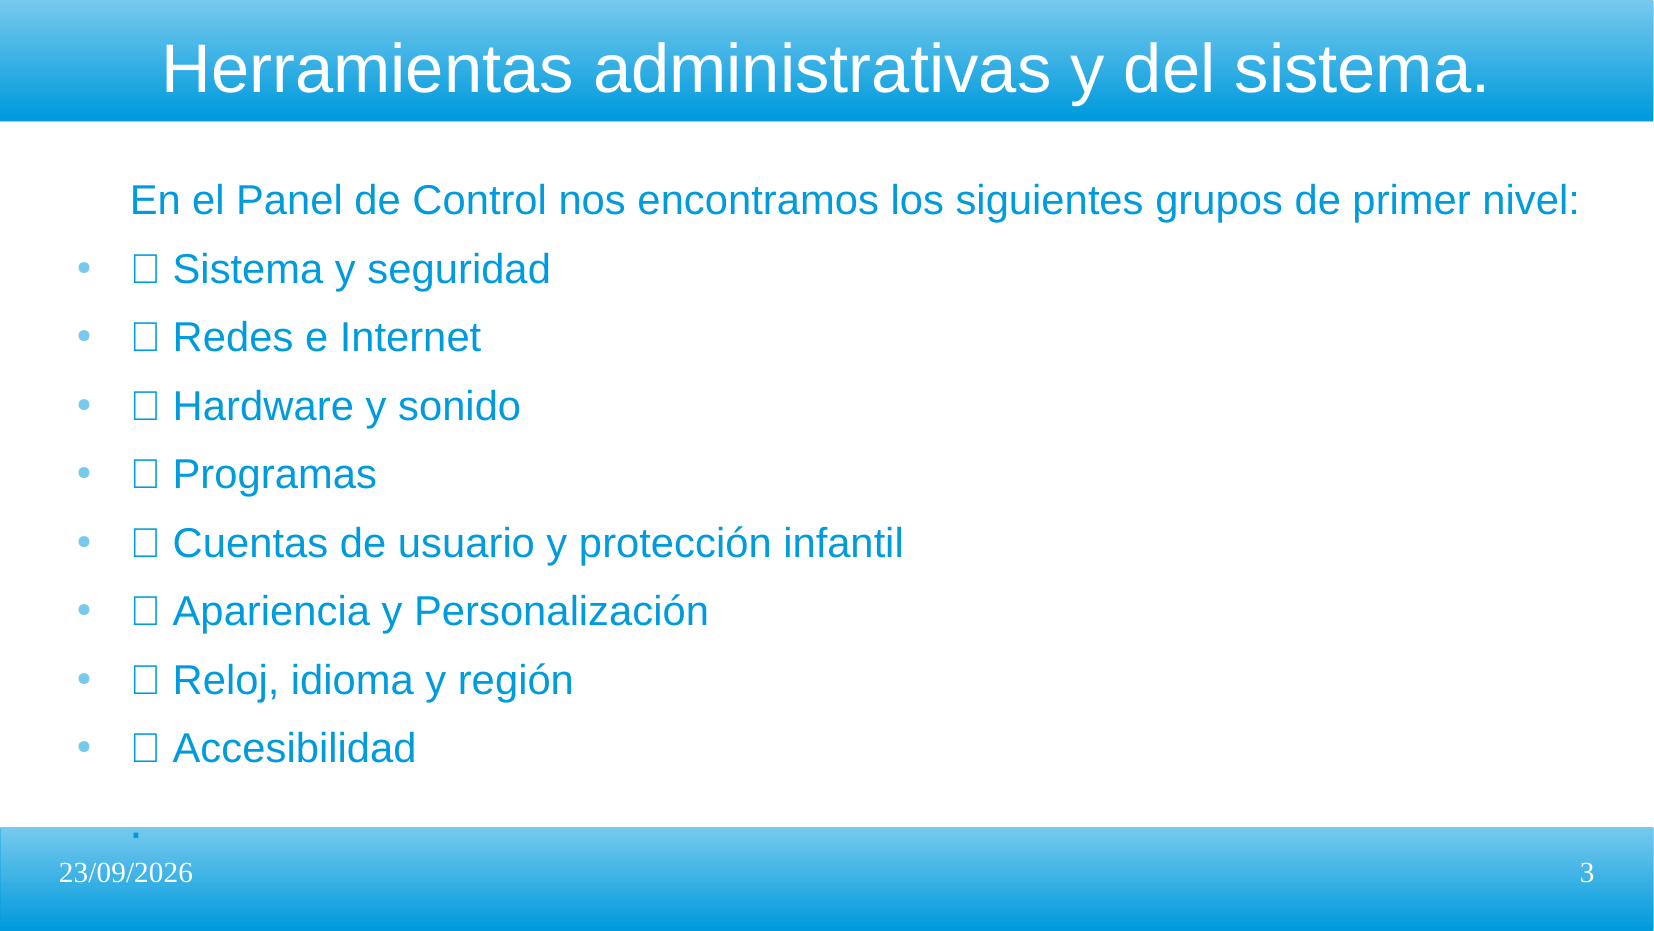

# Herramientas administrativas y del sistema.
En el Panel de Control nos encontramos los siguientes grupos de primer nivel:
 Sistema y seguridad
 Redes e Internet
 Hardware y sonido
 Programas
 Cuentas de usuario y protección infantil
 Apariencia y Personalización
 Reloj, idioma y región
 Accesibilidad
.
3